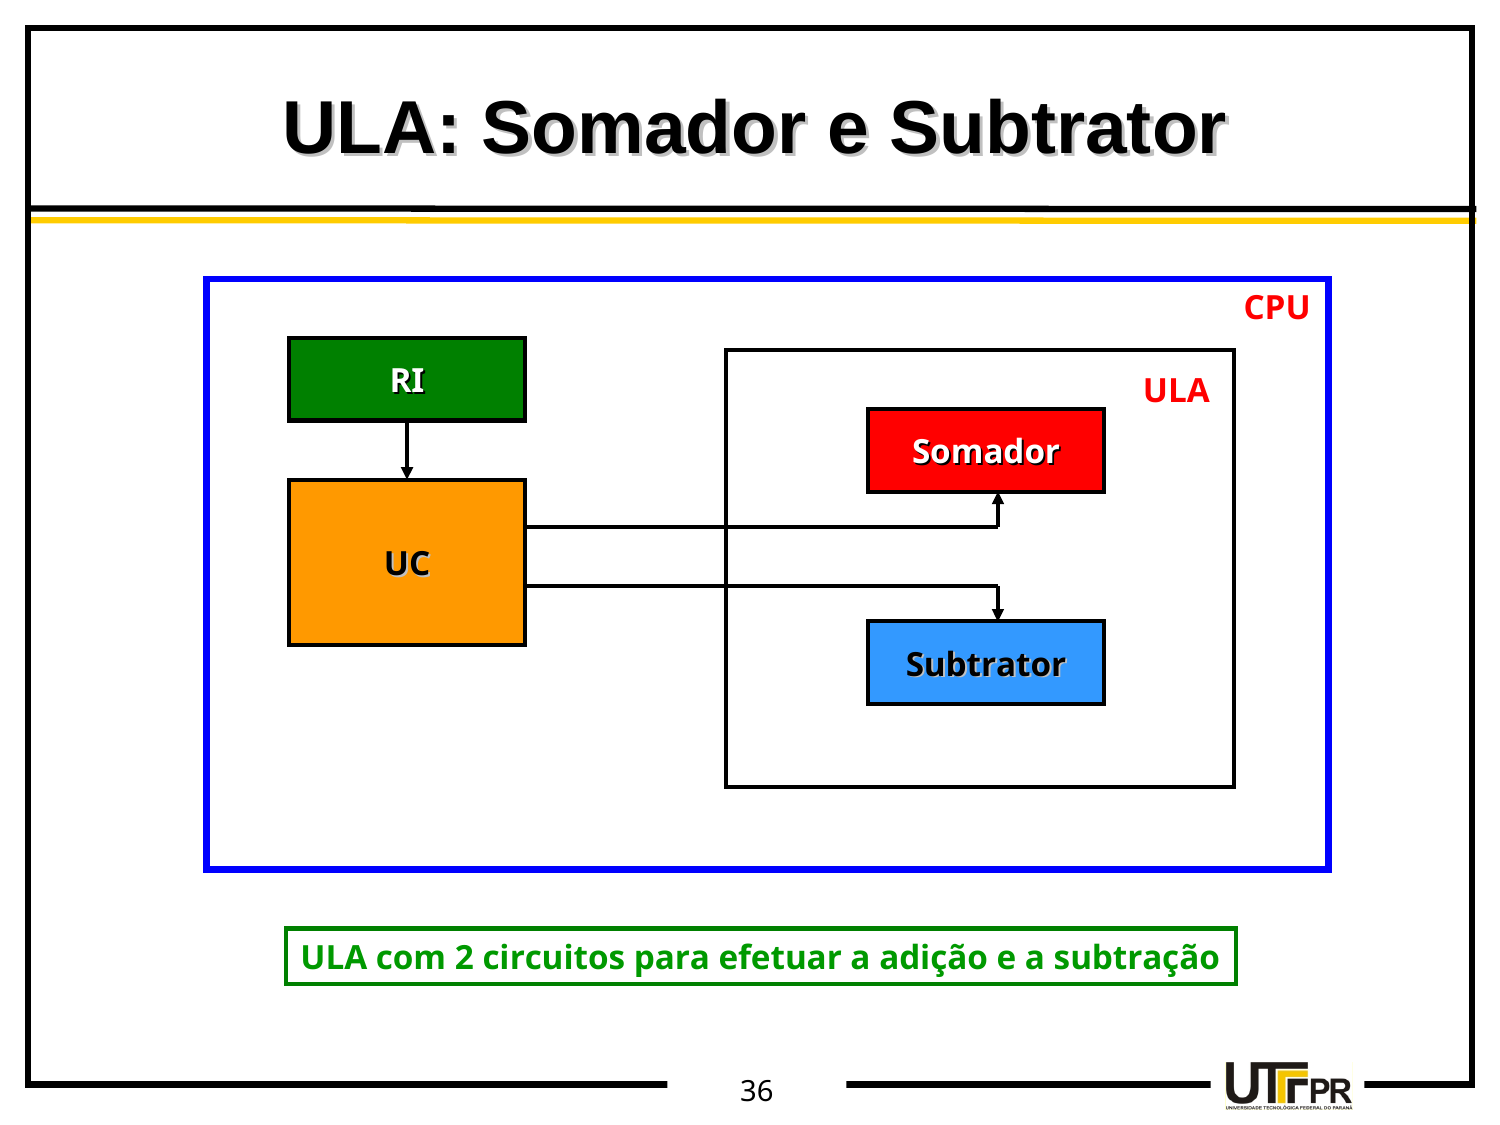

# ULA: Somador e Subtrator
CPU
RI
ULA
Somador
UC
Subtrator
ULA com 2 circuitos para efetuar a adição e a subtração